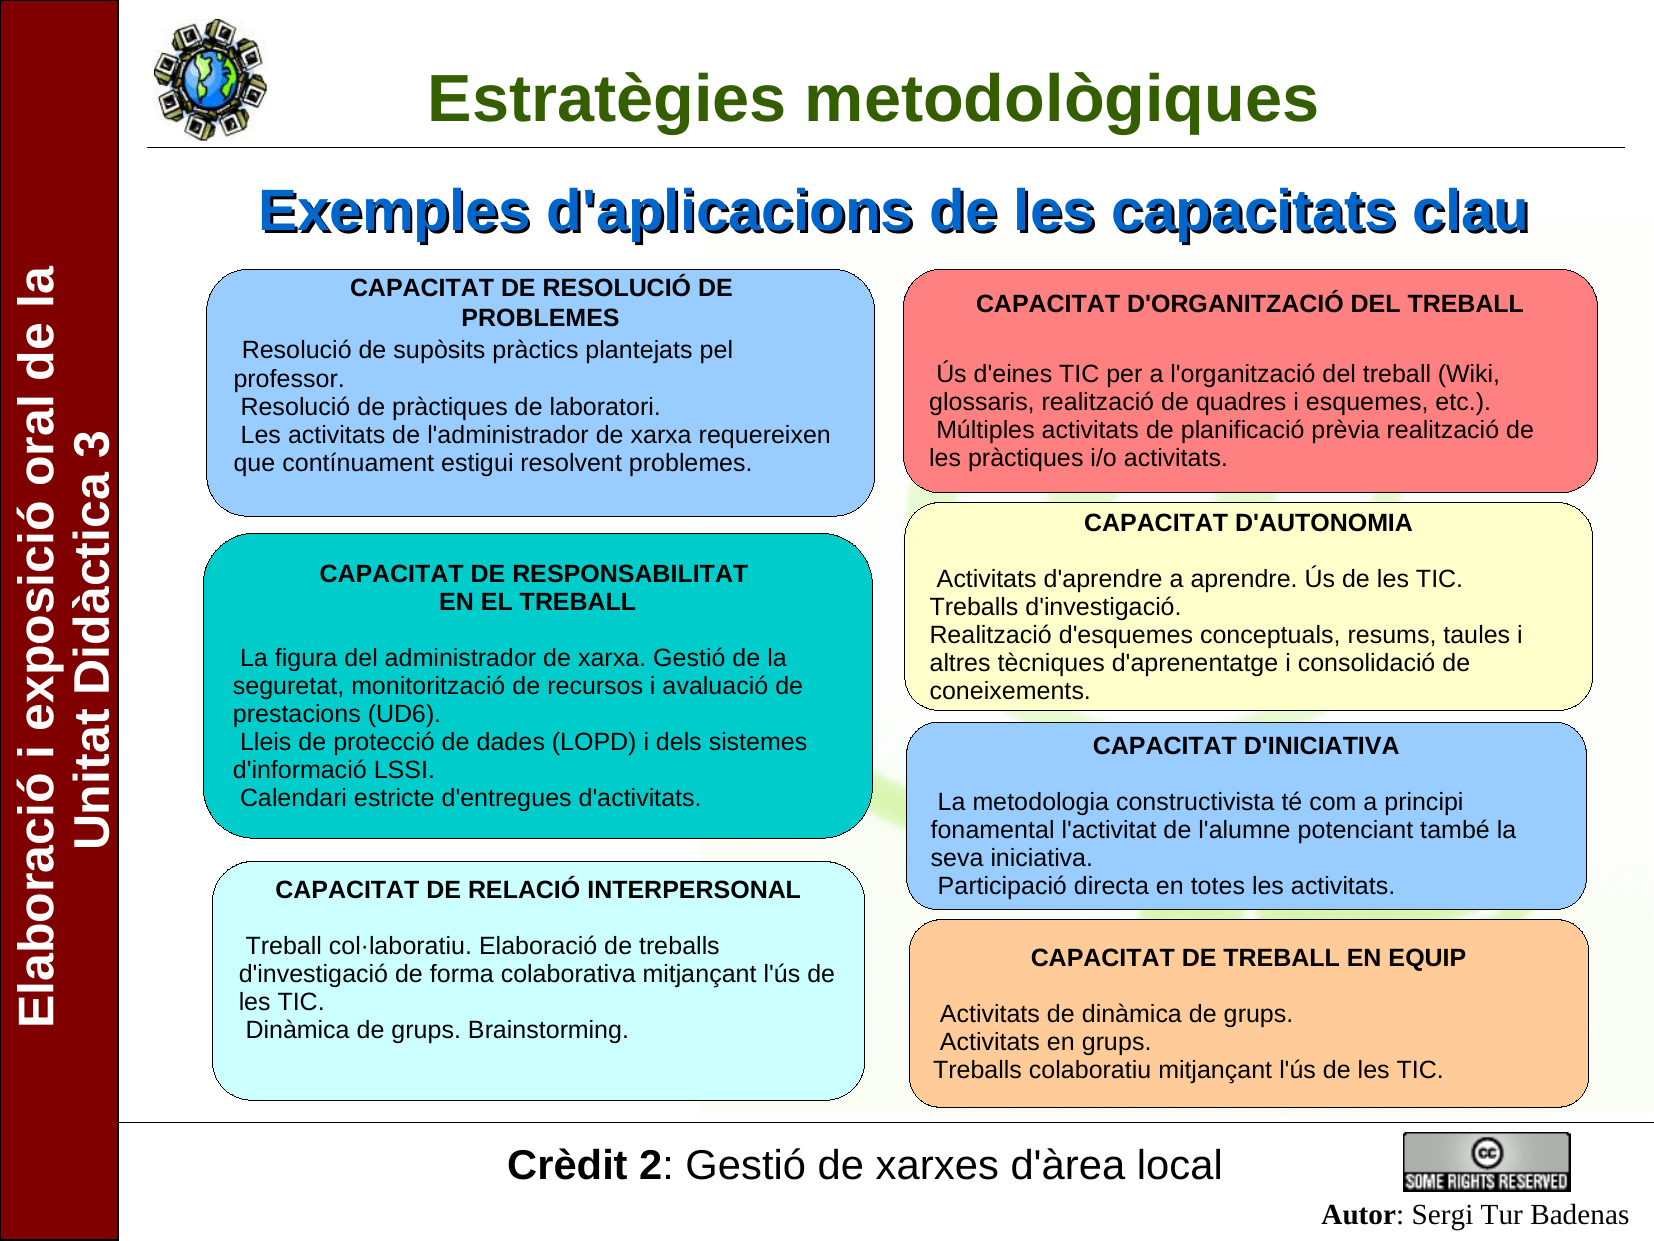

# Estratègies metodològiques
Exemples d'aplicacions de les capacitats clau
 CAPACITAT DE RESOLUCIÓ DE
PROBLEMES
 Resolució de supòsits pràctics plantejats pel professor.
 Resolució de pràctiques de laboratori.
 Les activitats de l'administrador de xarxa requereixen que contínuament estigui resolvent problemes.
CAPACITAT D'ORGANITZACIÓ DEL TREBALL
 Ús d'eines TIC per a l'organització del treball (Wiki, glossaris, realització de quadres i esquemes, etc.).
 Múltiples activitats de planificació prèvia realització de les pràctiques i/o activitats.
CAPACITAT D'AUTONOMIA
 Activitats d'aprendre a aprendre. Ús de les TIC.
Treballs d'investigació.
Realització d'esquemes conceptuals, resums, taules i altres tècniques d'aprenentatge i consolidació de coneixements.
CAPACITAT DE RESPONSABILITAT
EN EL TREBALL
 La figura del administrador de xarxa. Gestió de la seguretat, monitorització de recursos i avaluació de prestacions (UD6).
 Lleis de protecció de dades (LOPD) i dels sistemes d'informació LSSI.
 Calendari estricte d'entregues d'activitats.
CAPACITAT D'INICIATIVA
 La metodologia constructivista té com a principi fonamental l'activitat de l'alumne potenciant també la seva iniciativa.
 Participació directa en totes les activitats.
CAPACITAT DE RELACIÓ INTERPERSONAL
 Treball col·laboratiu. Elaboració de treballs d'investigació de forma colaborativa mitjançant l'ús de les TIC.
 Dinàmica de grups. Brainstorming.
CAPACITAT DE TREBALL EN EQUIP
 Activitats de dinàmica de grups.
 Activitats en grups.
Treballs colaboratiu mitjançant l'ús de les TIC.